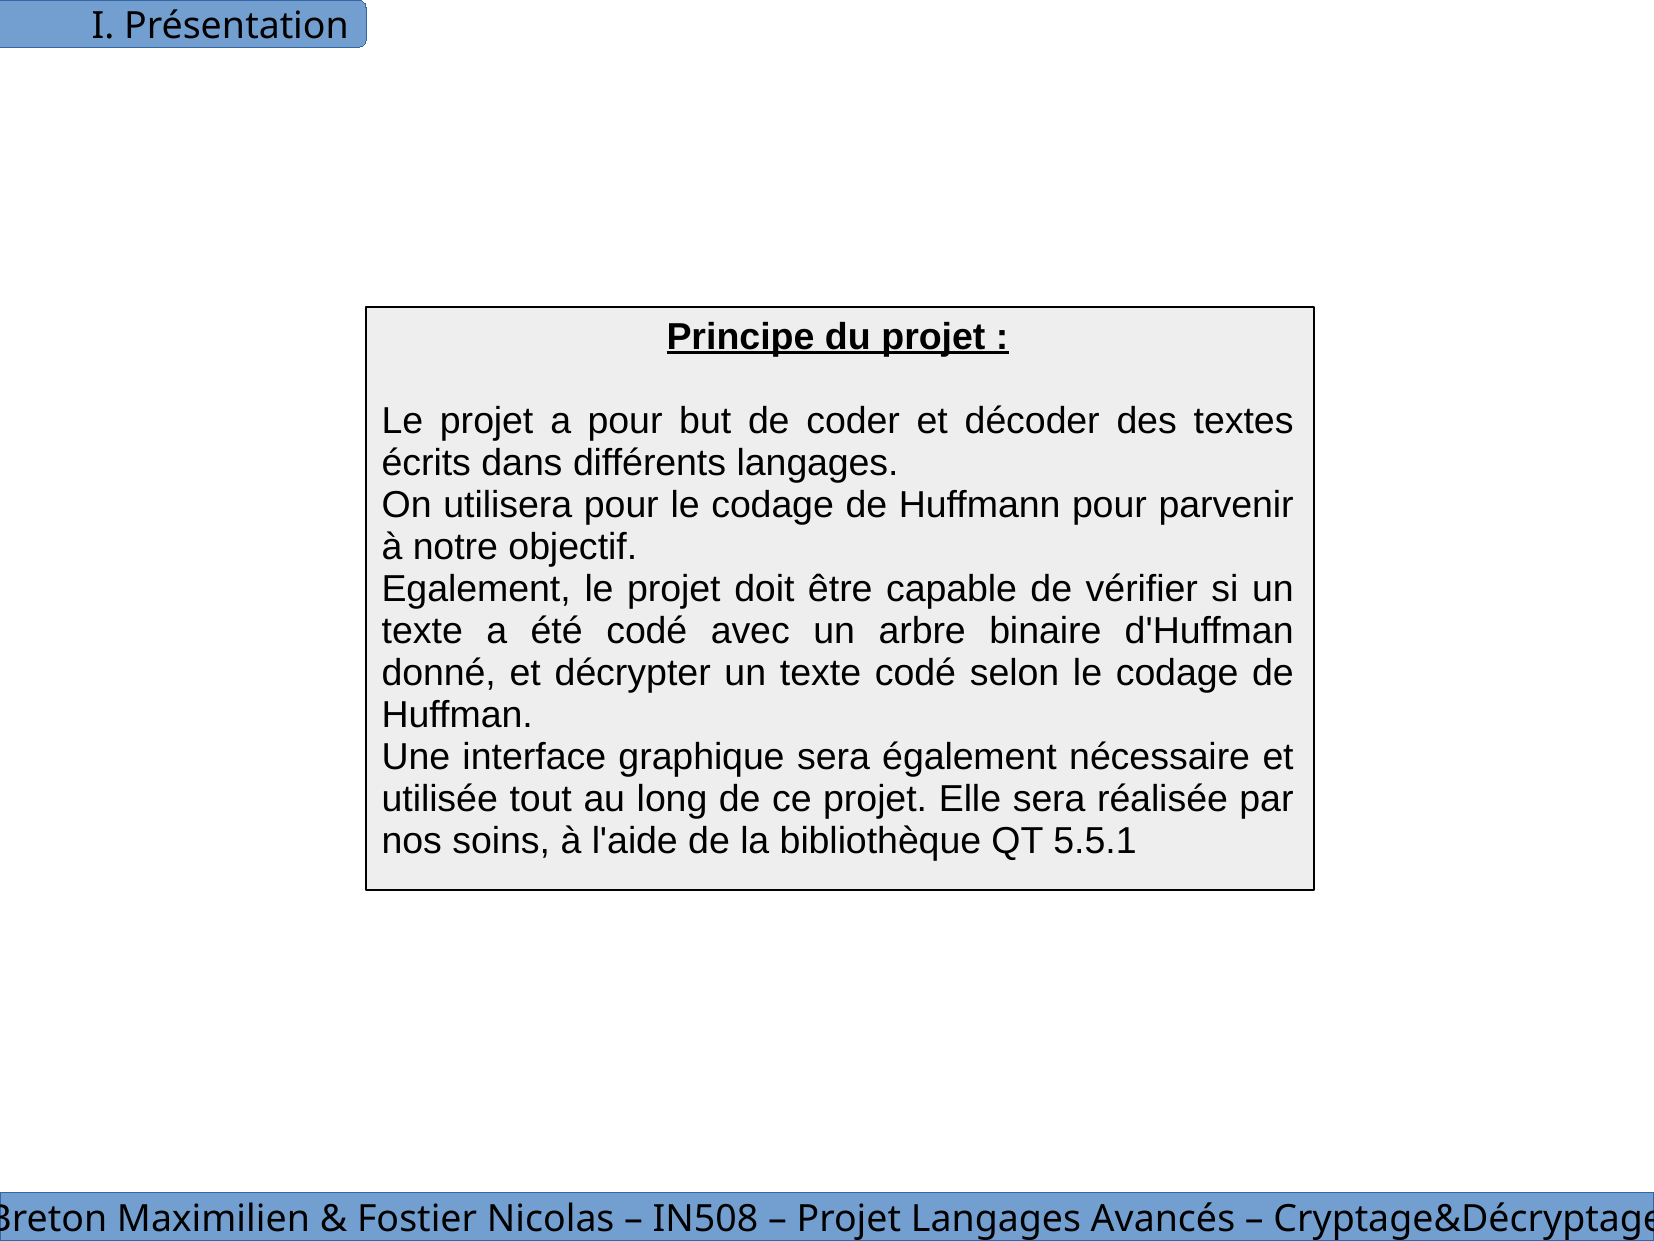

I. Présentation
Principe du projet :
Le projet a pour but de coder et décoder des textes écrits dans différents langages.
On utilisera pour le codage de Huffmann pour parvenir à notre objectif.
Egalement, le projet doit être capable de vérifier si un texte a été codé avec un arbre binaire d'Huffman donné, et décrypter un texte codé selon le codage de Huffman.
Une interface graphique sera également nécessaire et utilisée tout au long de ce projet. Elle sera réalisée par nos soins, à l'aide de la bibliothèque QT 5.5.1
Breton Maximilien & Fostier Nicolas – IN508 – Projet Langages Avancés – Cryptage&Décryptage